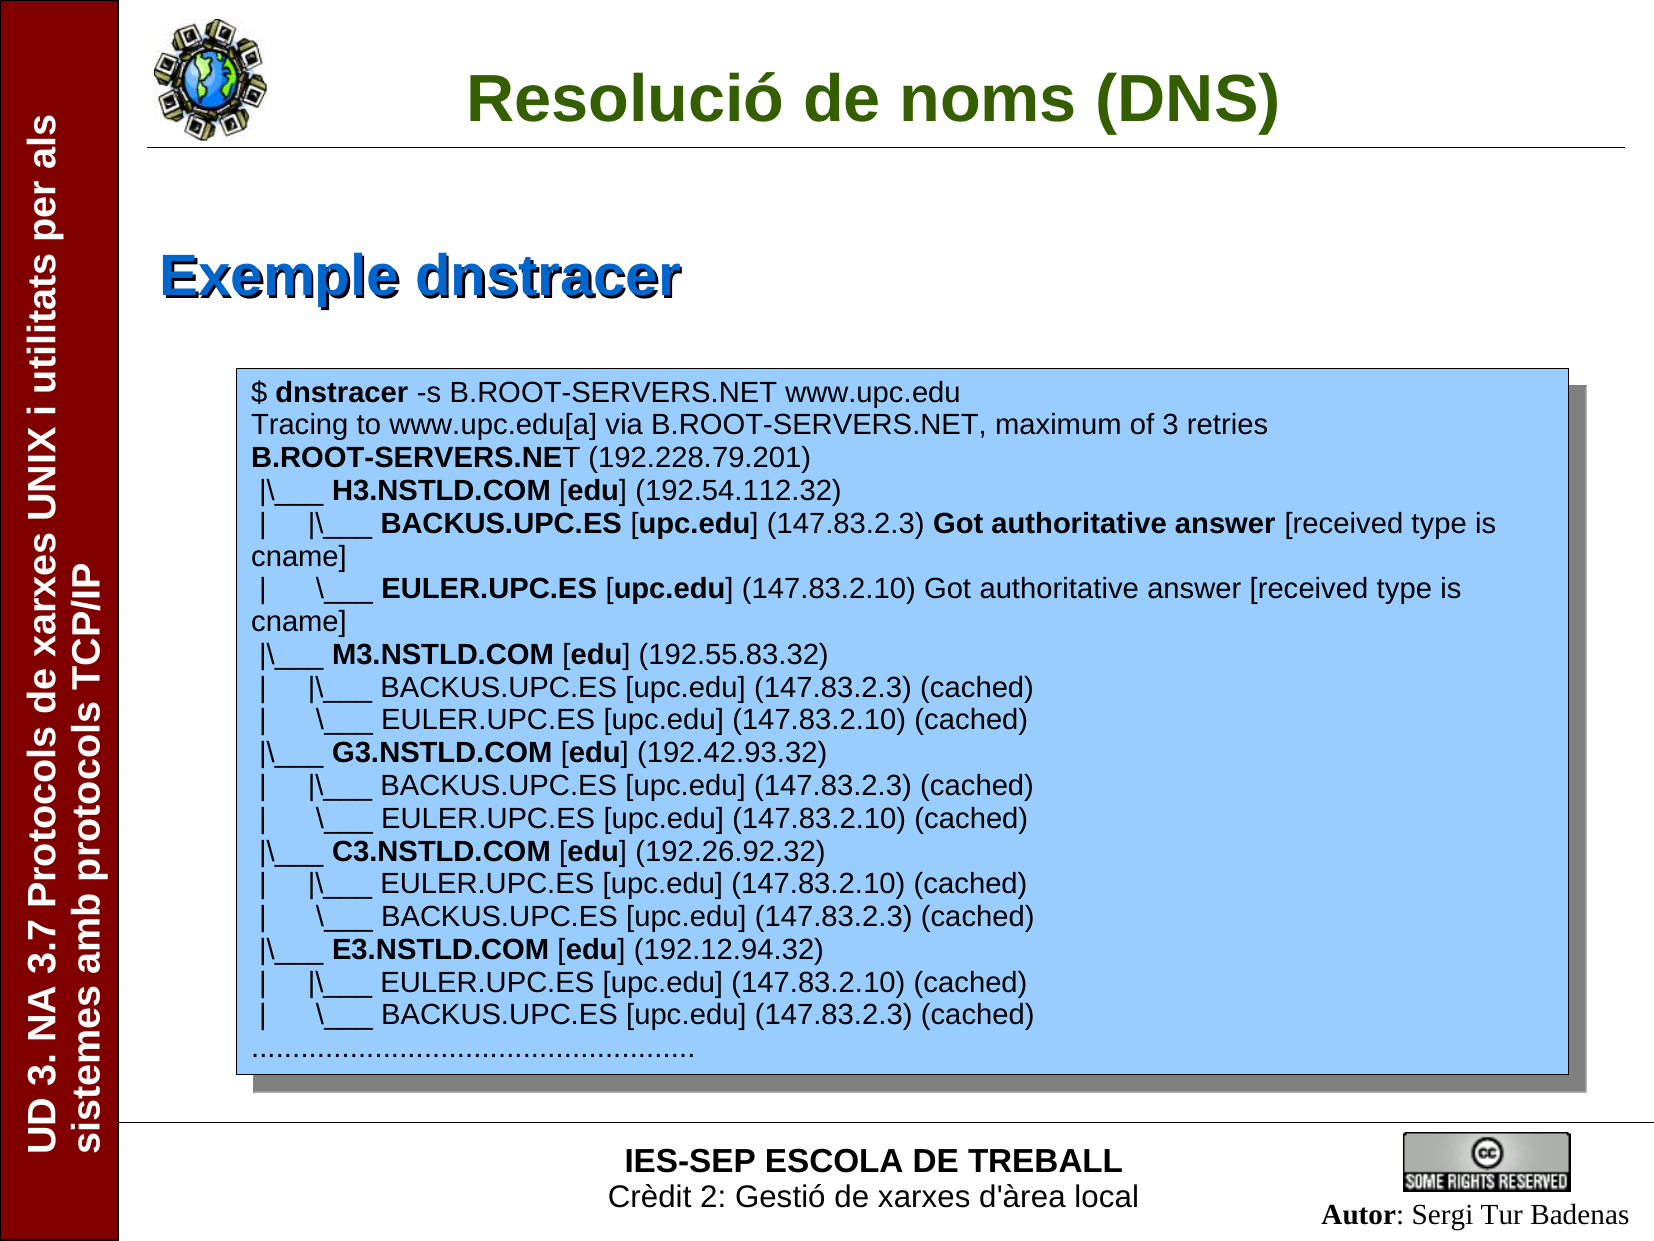

# Resolució de noms (DNS)
Exemple dnstracer
$ dnstracer -s B.ROOT-SERVERS.NET www.upc.edu
Tracing to www.upc.edu[a] via B.ROOT-SERVERS.NET, maximum of 3 retries
B.ROOT-SERVERS.NET (192.228.79.201)
 |\___ H3.NSTLD.COM [edu] (192.54.112.32)
 | |\___ BACKUS.UPC.ES [upc.edu] (147.83.2.3) Got authoritative answer [received type is cname]
 | \___ EULER.UPC.ES [upc.edu] (147.83.2.10) Got authoritative answer [received type is cname]
 |\___ M3.NSTLD.COM [edu] (192.55.83.32)
 | |\___ BACKUS.UPC.ES [upc.edu] (147.83.2.3) (cached)
 | \___ EULER.UPC.ES [upc.edu] (147.83.2.10) (cached)
 |\___ G3.NSTLD.COM [edu] (192.42.93.32)
 | |\___ BACKUS.UPC.ES [upc.edu] (147.83.2.3) (cached)
 | \___ EULER.UPC.ES [upc.edu] (147.83.2.10) (cached)
 |\___ C3.NSTLD.COM [edu] (192.26.92.32)
 | |\___ EULER.UPC.ES [upc.edu] (147.83.2.10) (cached)
 | \___ BACKUS.UPC.ES [upc.edu] (147.83.2.3) (cached)
 |\___ E3.NSTLD.COM [edu] (192.12.94.32)
 | |\___ EULER.UPC.ES [upc.edu] (147.83.2.10) (cached)
 | \___ BACKUS.UPC.ES [upc.edu] (147.83.2.3) (cached)
......................................................